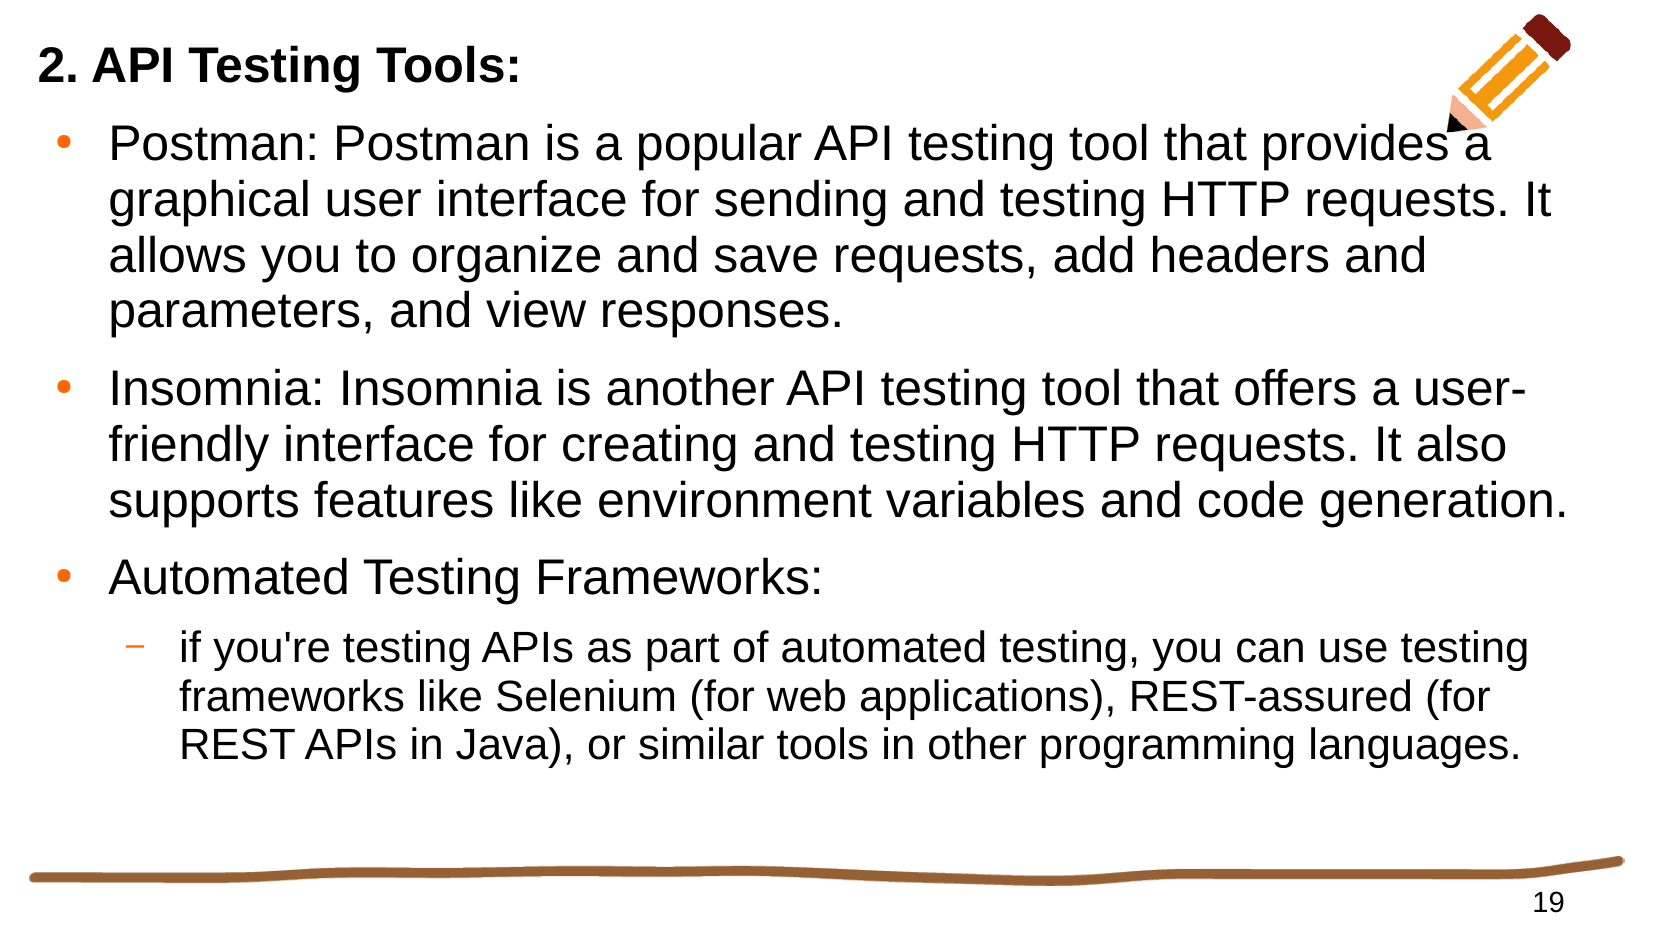

# 2. API Testing Tools:
Postman: Postman is a popular API testing tool that provides a graphical user interface for sending and testing HTTP requests. It allows you to organize and save requests, add headers and parameters, and view responses.
Insomnia: Insomnia is another API testing tool that offers a user-friendly interface for creating and testing HTTP requests. It also supports features like environment variables and code generation.
Automated Testing Frameworks:
if you're testing APIs as part of automated testing, you can use testing frameworks like Selenium (for web applications), REST-assured (for REST APIs in Java), or similar tools in other programming languages.
19